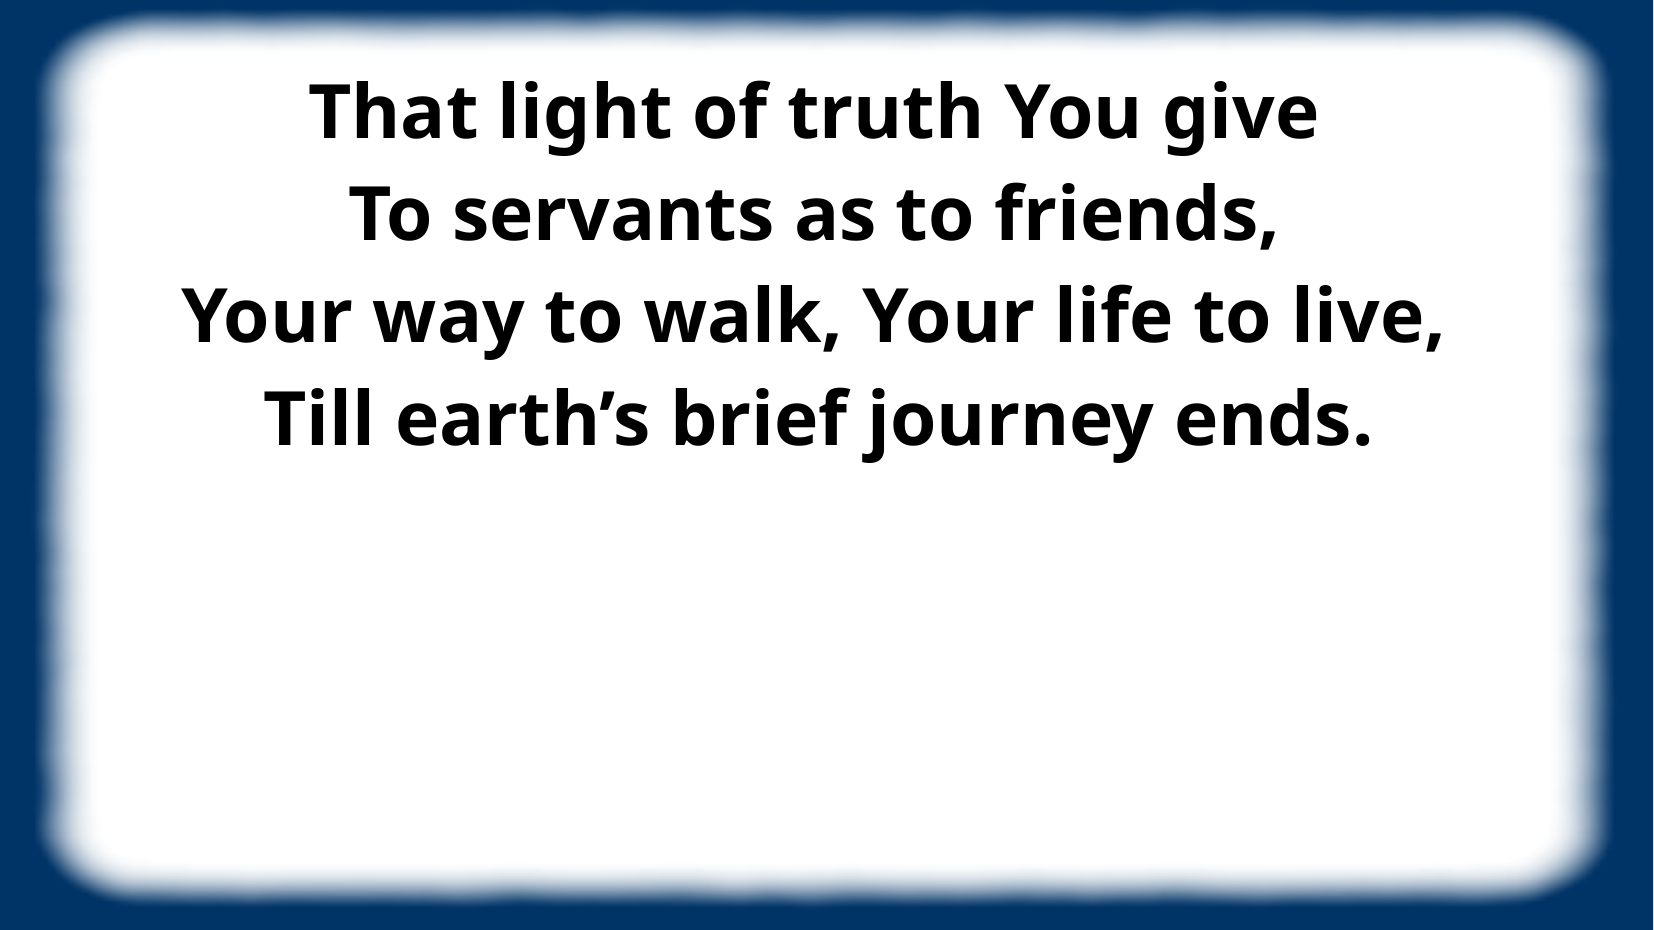

That light of truth You give
To servants as to friends,
Your way to walk, Your life to live,
Till earth’s brief journey ends.